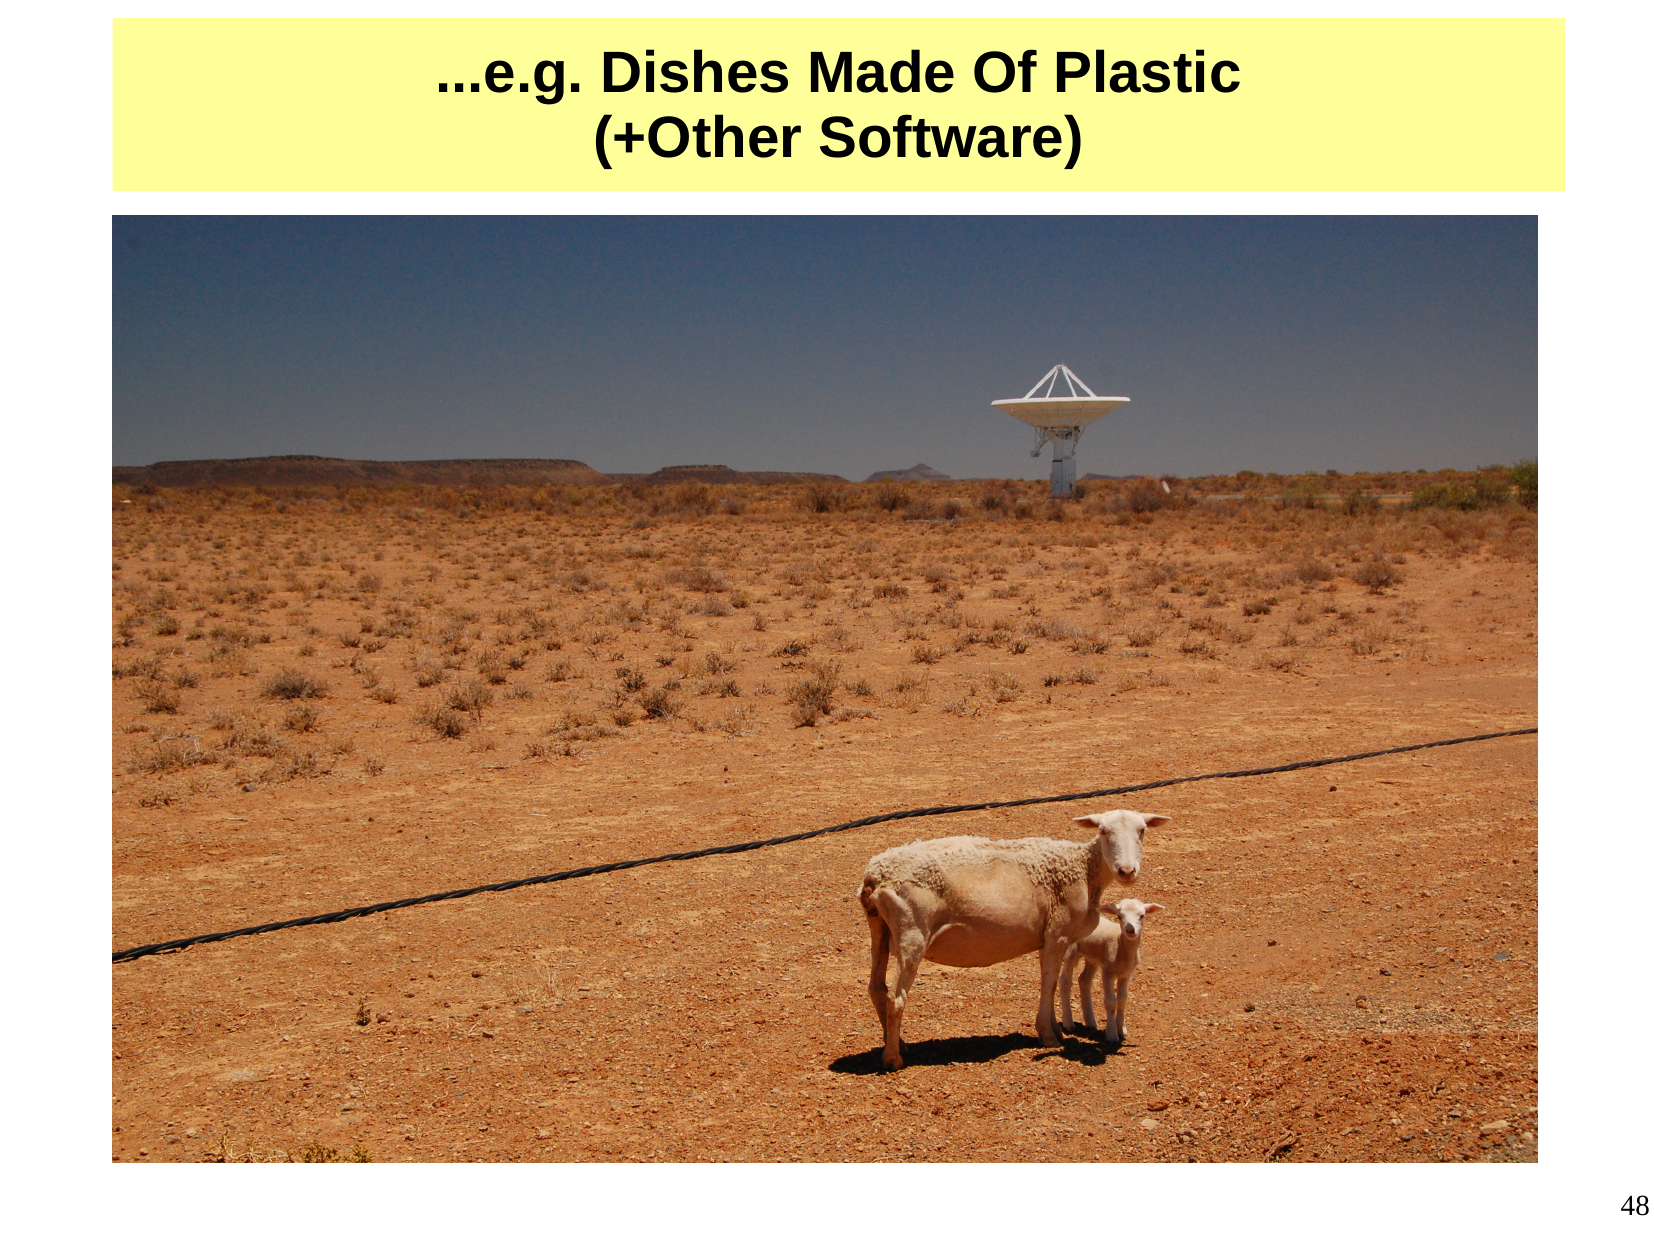

# ...e.g. Dishes Made Of Plastic (+Other Software)
48